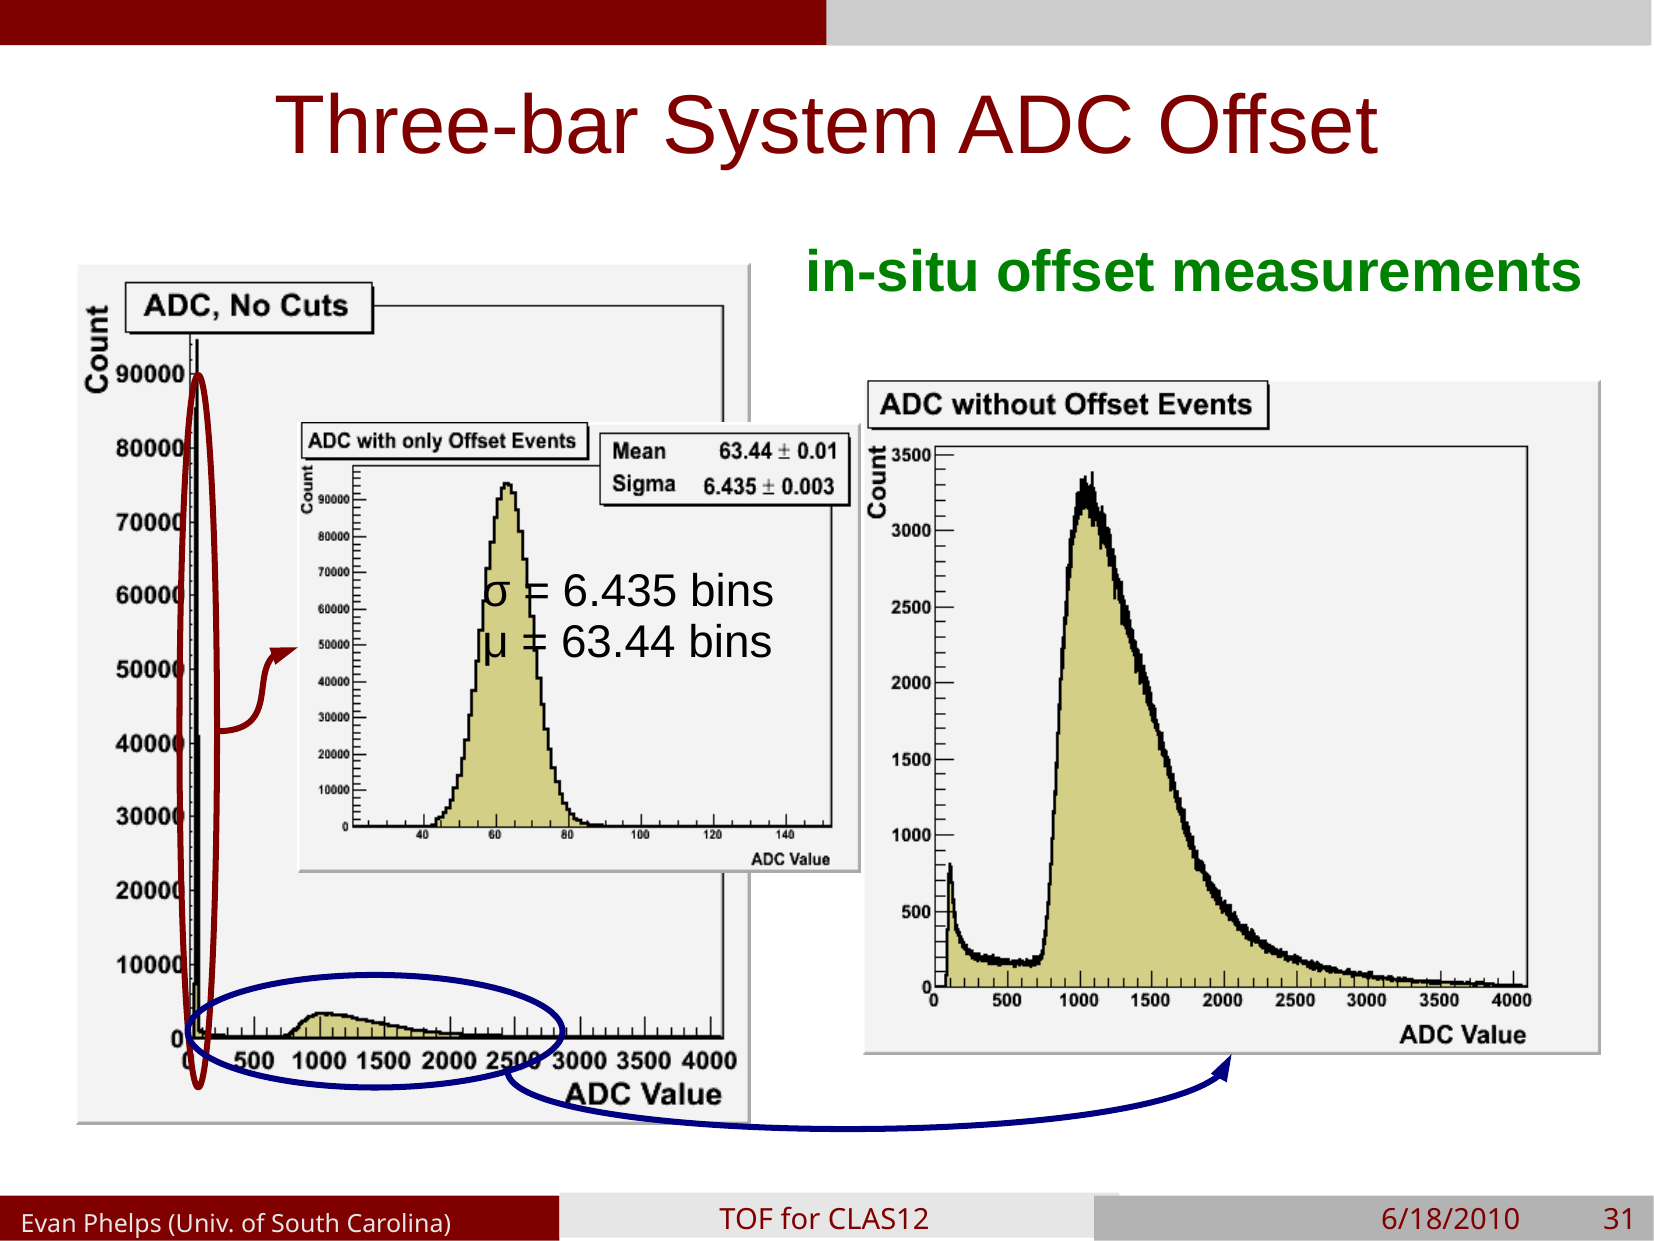

# Three-bar System ADC Offset
in-situ offset measurements
σ = 6.435 bins
μ = 63.44 bins
TOF for CLAS12
31